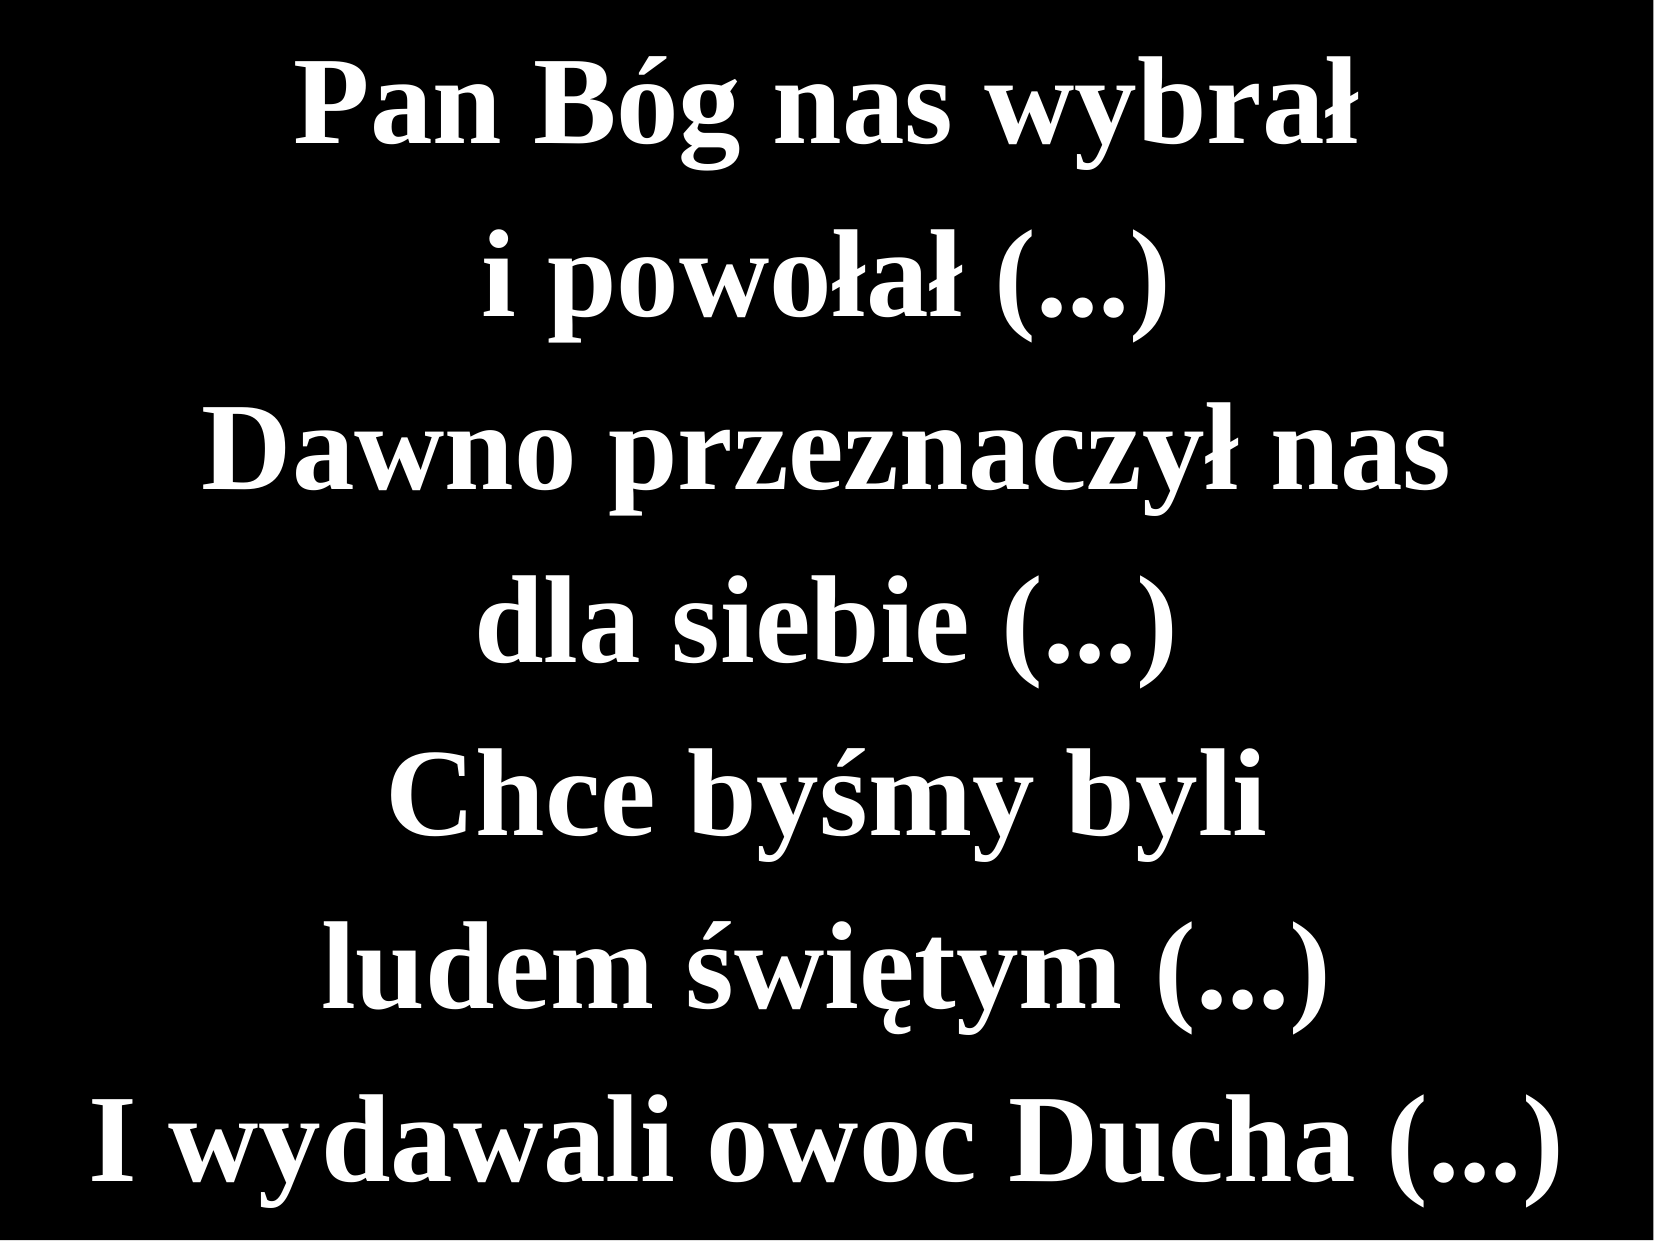

# Pan Bóg nas wybrał ppp i powołał (...) ppp Dawno przeznaczył nas ppp dla siebie (...) ppp Chce byśmy byli ppp ludem świętym (...) ppp I wydawali owoc Ducha (...)